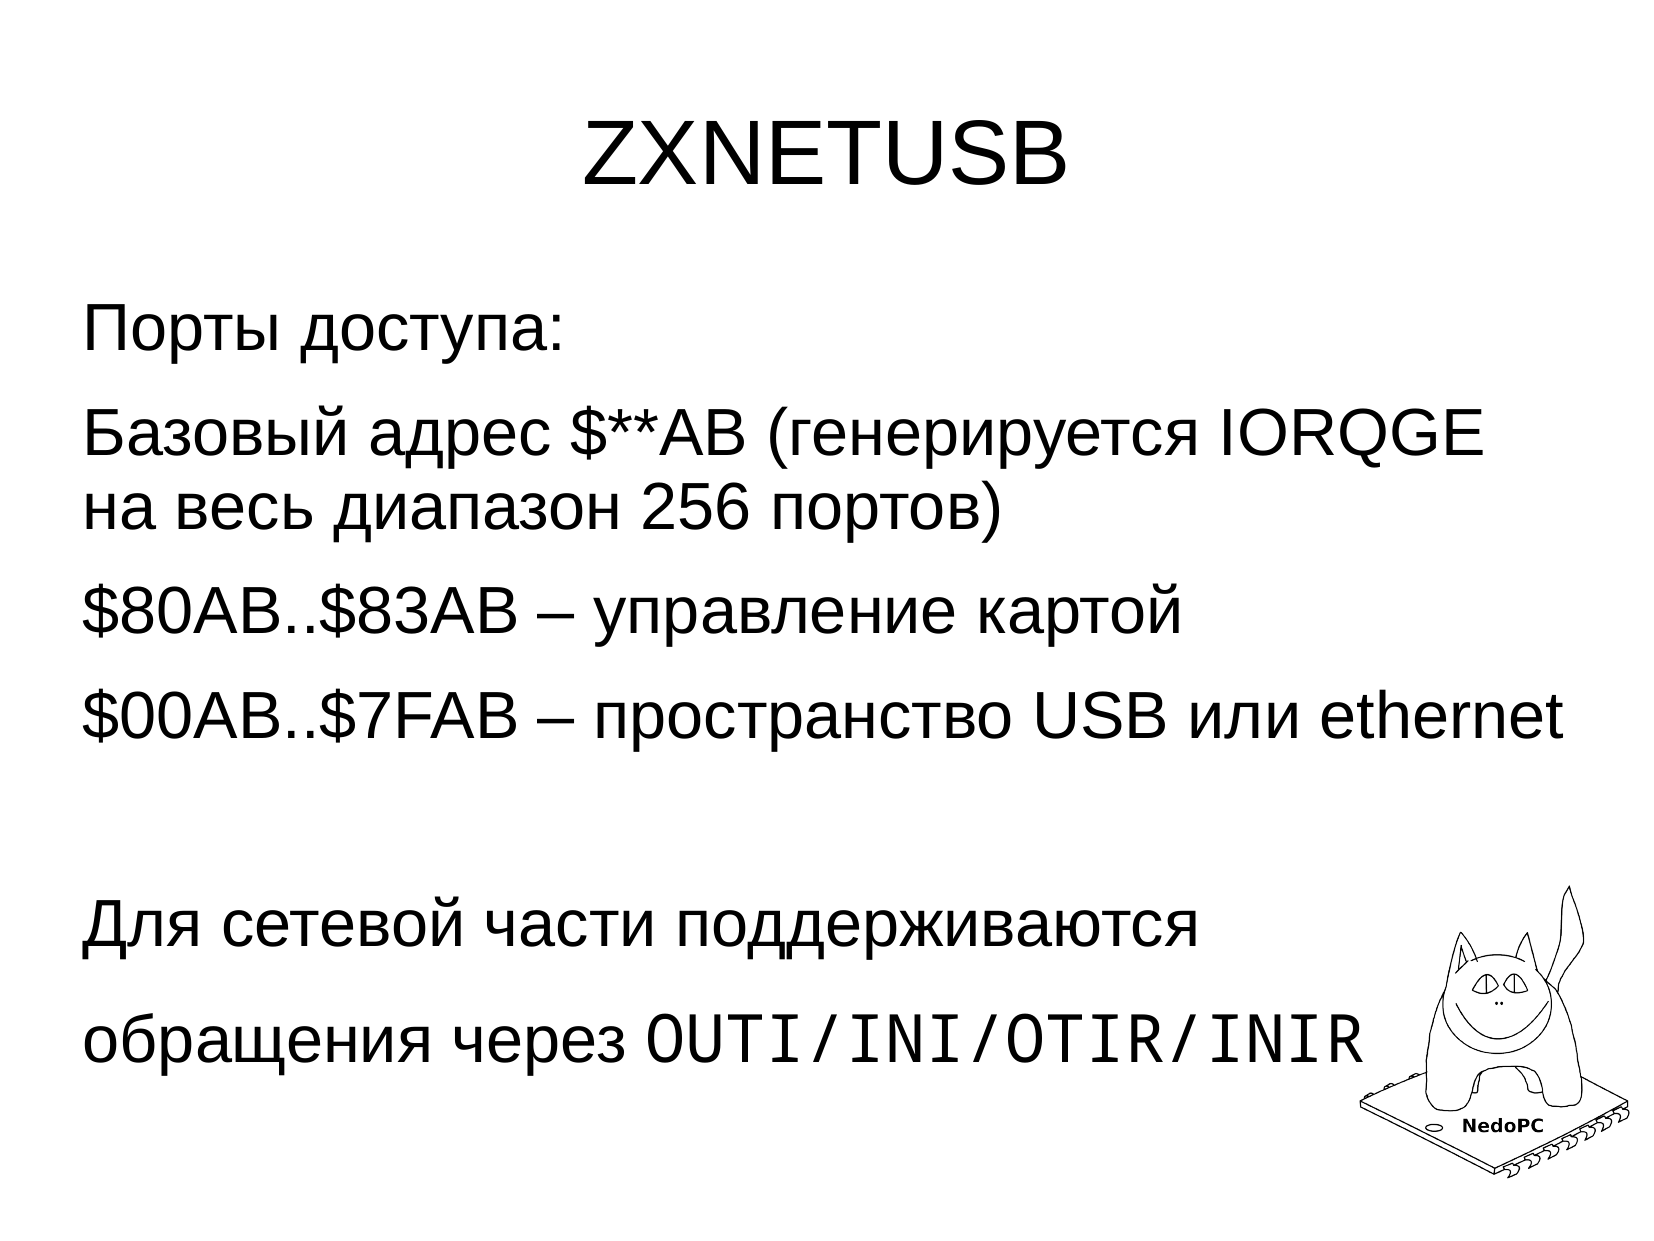

# ZXNETUSB
Порты доступа:
Базовый адрес $**AB (генерируется IORQGE на весь диапазон 256 портов)
$80AB..$83AB – управление картой
$00AB..$7FAB – пространство USB или ethernet
Для сетевой части поддерживаются
обращения через OUTI/INI/OTIR/INIR